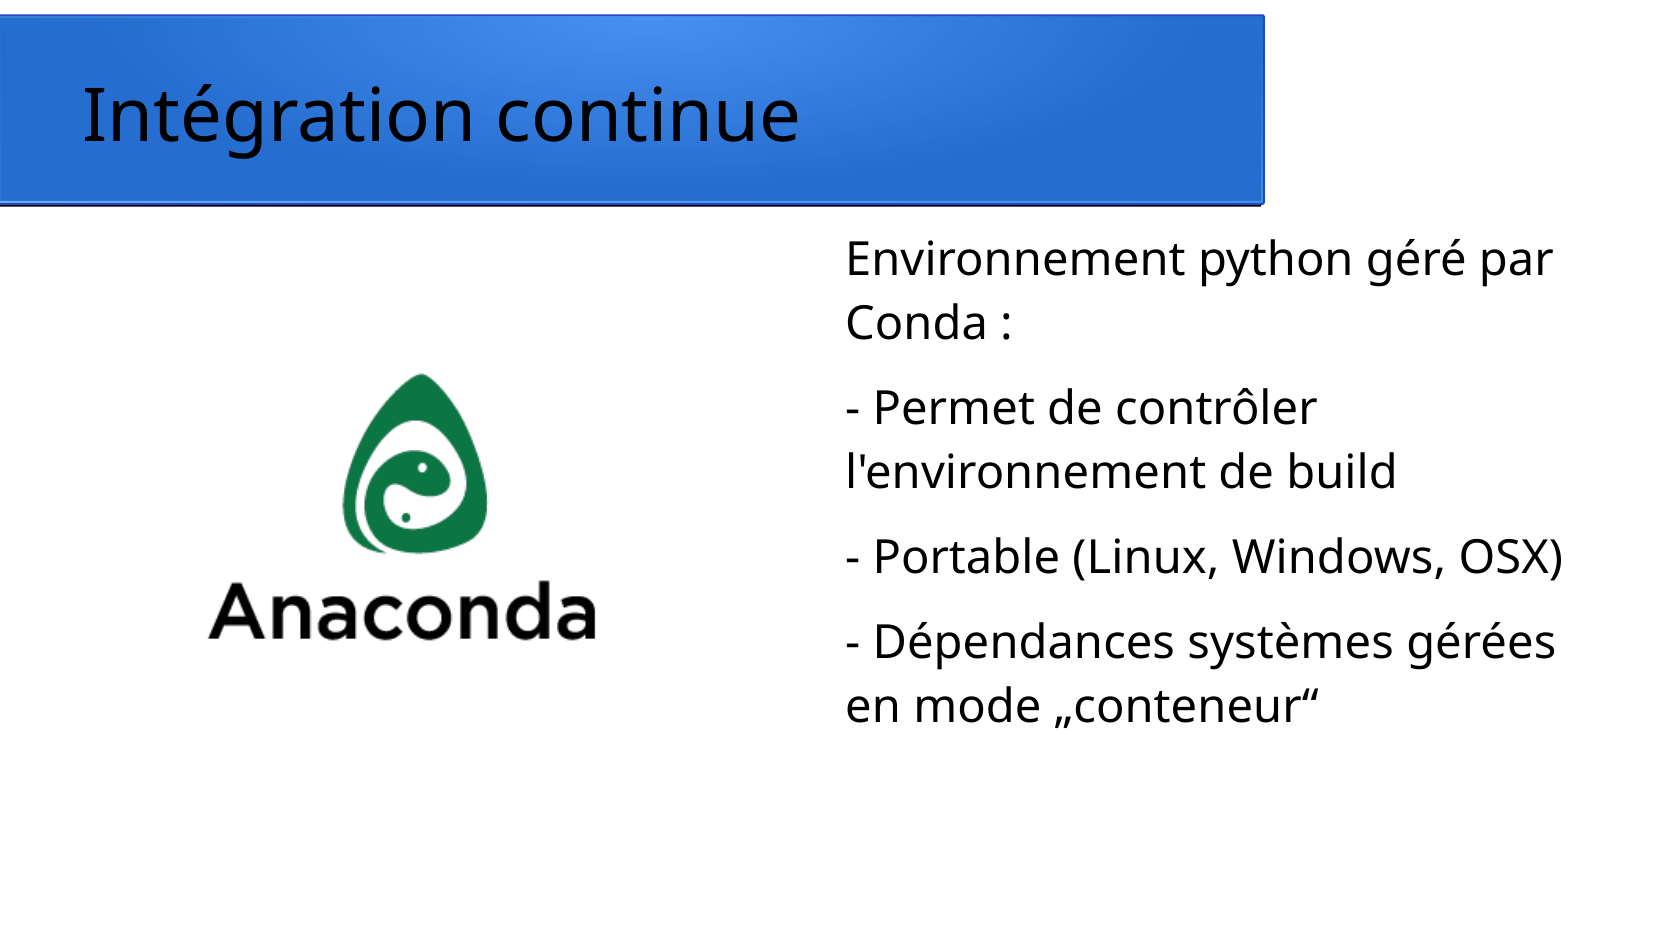

# Intégration continue
Environnement python géré par Conda :
- Permet de contrôler l'environnement de build
- Portable (Linux, Windows, OSX)
- Dépendances systèmes gérées en mode „conteneur“